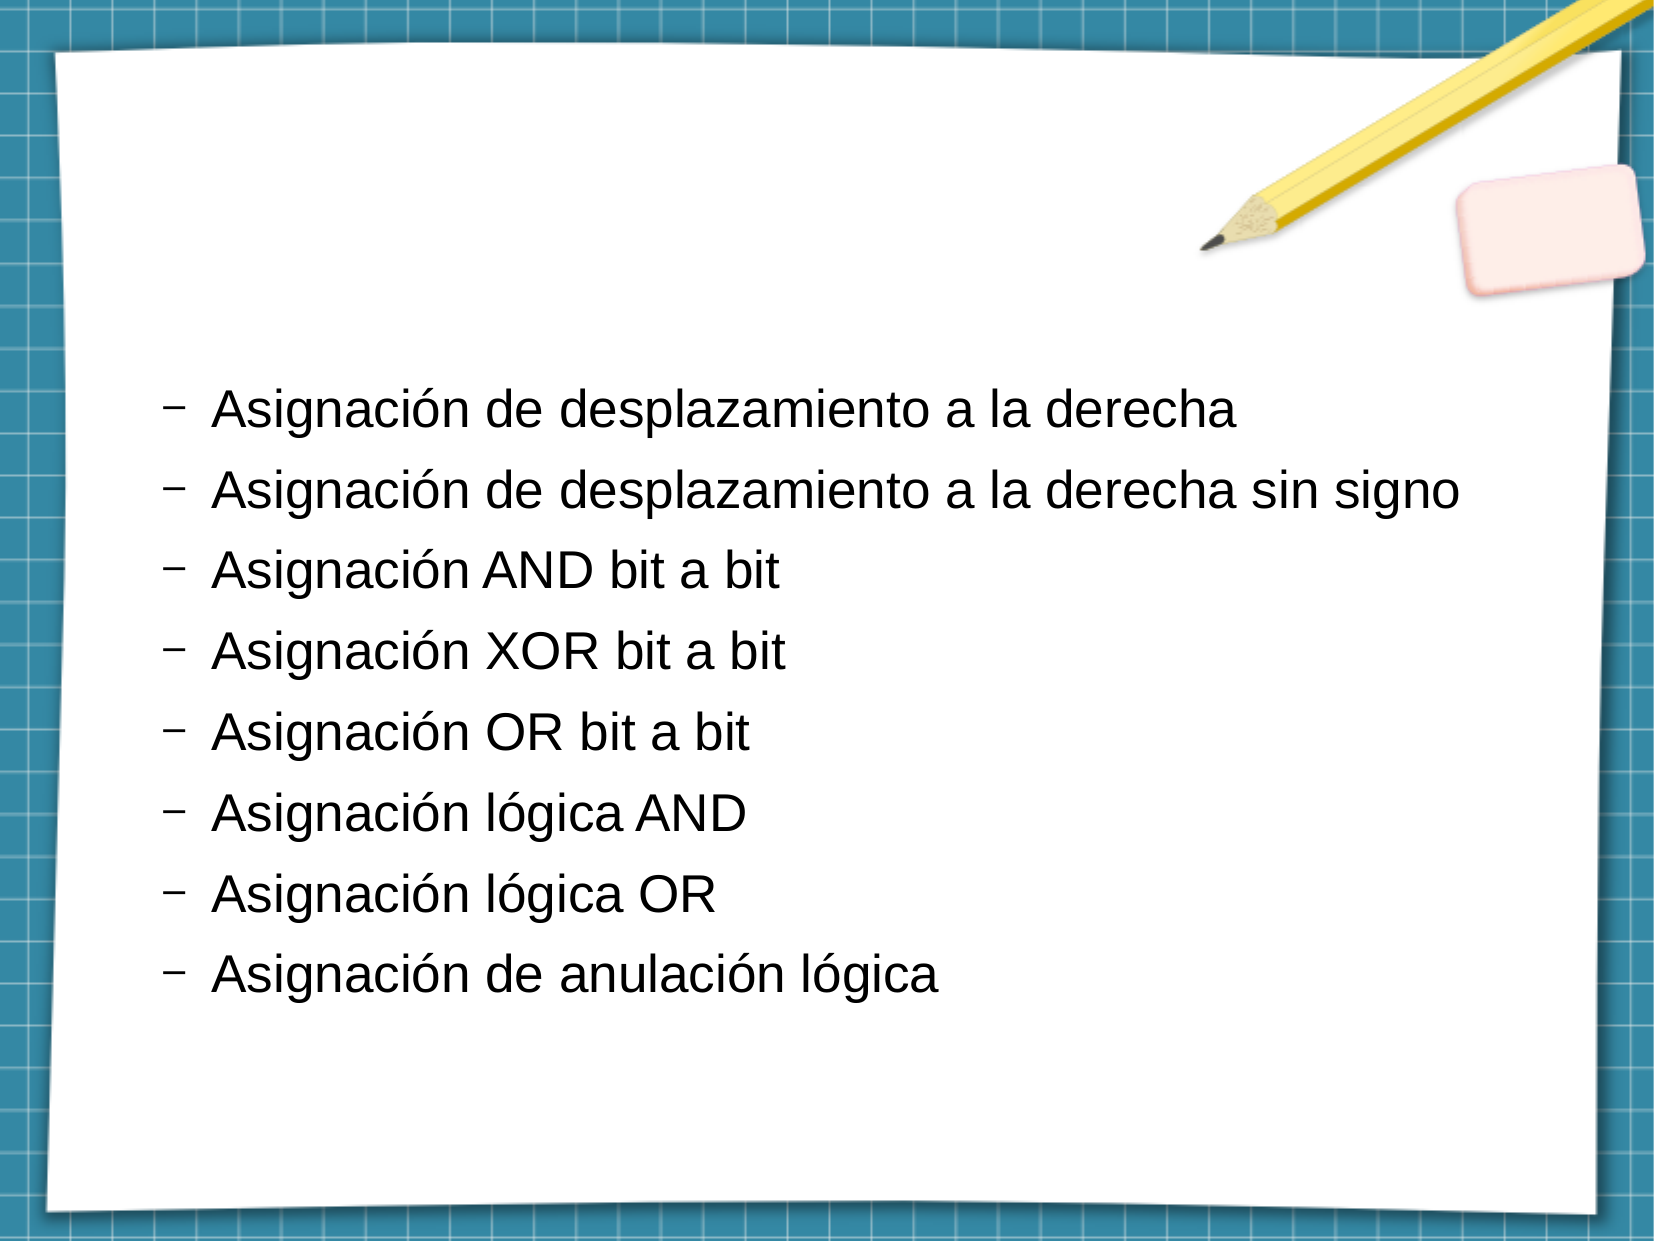

#
Asignación de desplazamiento a la derecha
Asignación de desplazamiento a la derecha sin signo
Asignación AND bit a bit
Asignación XOR bit a bit
Asignación OR bit a bit
Asignación lógica AND
Asignación lógica OR
Asignación de anulación lógica